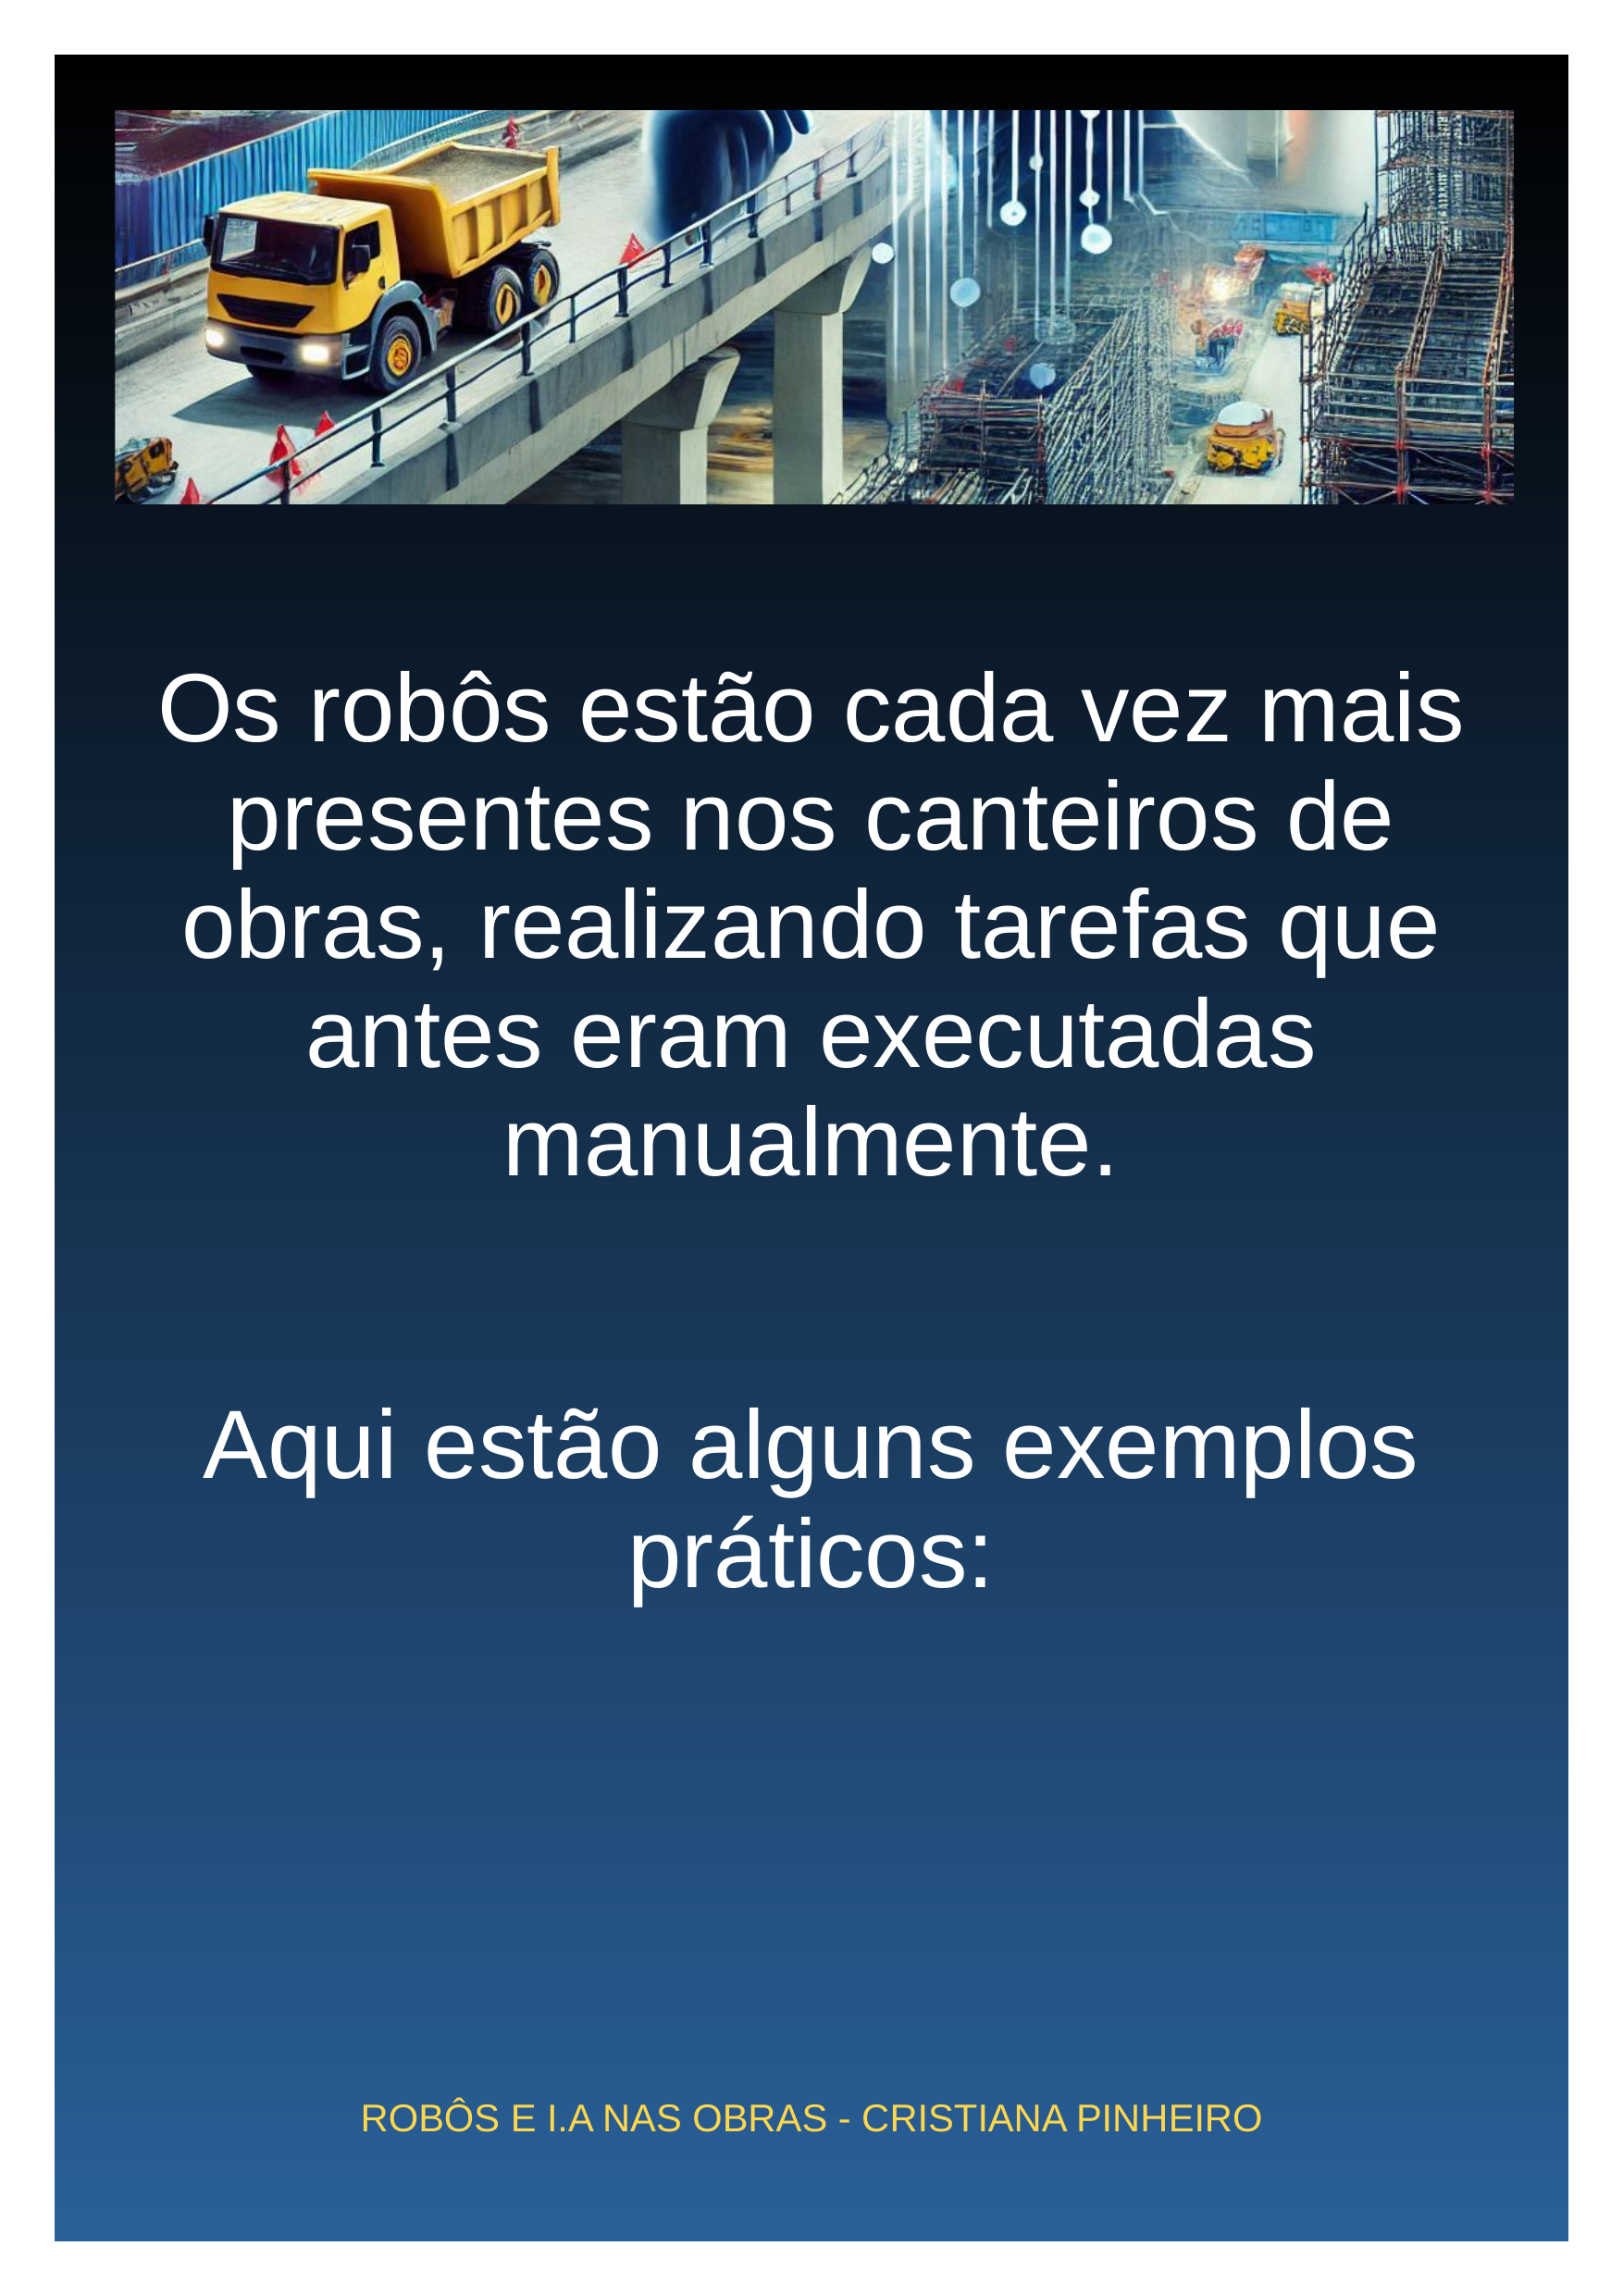

# Os robôs estão cada vez mais presentes nos canteiros de obras, realizando tarefas que antes eram executadas manualmente.
Aqui estão alguns exemplos práticos:
Robôs e I.A nas Obras - Cristiana Pinheiro